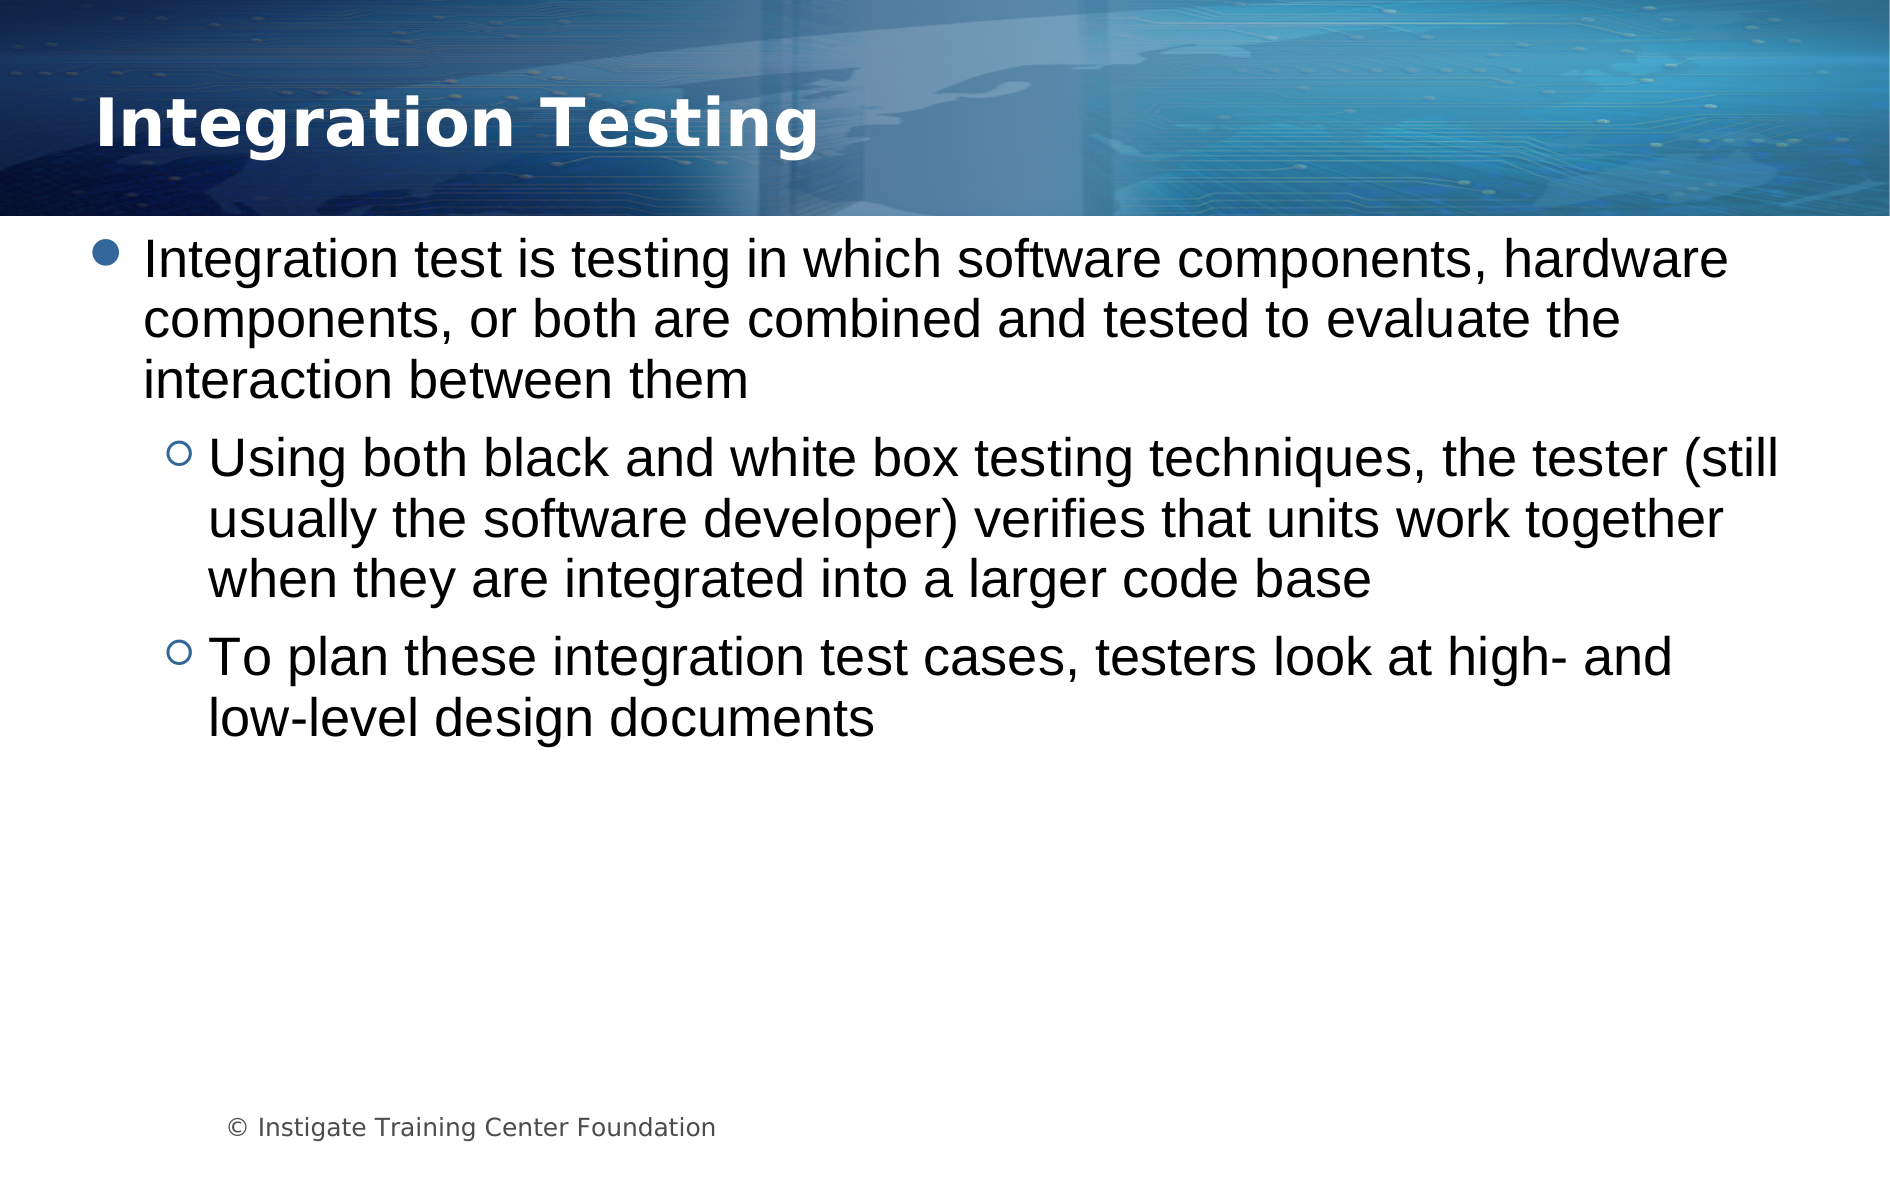

# Integration Testing
Integration test is testing in which software components, hardware components, or both are combined and tested to evaluate the interaction between them
Using both black and white box testing techniques, the tester (still usually the software developer) verifies that units work together when they are integrated into a larger code base
To plan these integration test cases, testers look at high- and low-level design documents